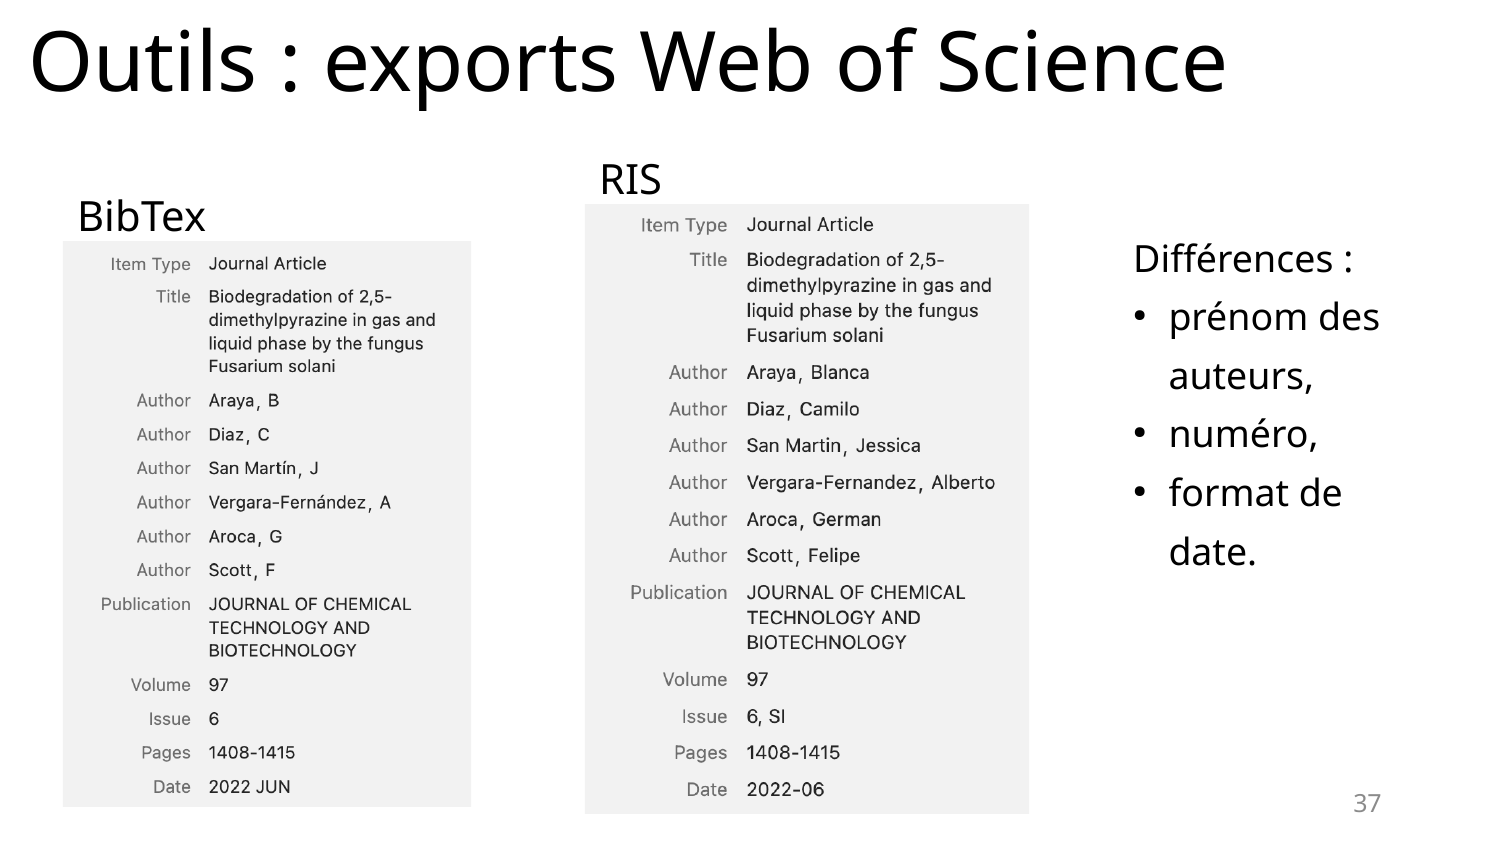

# Outils : exports Web of Science
RIS
BibTex
Différences :
prénom des auteurs,
numéro,
format de date.
37